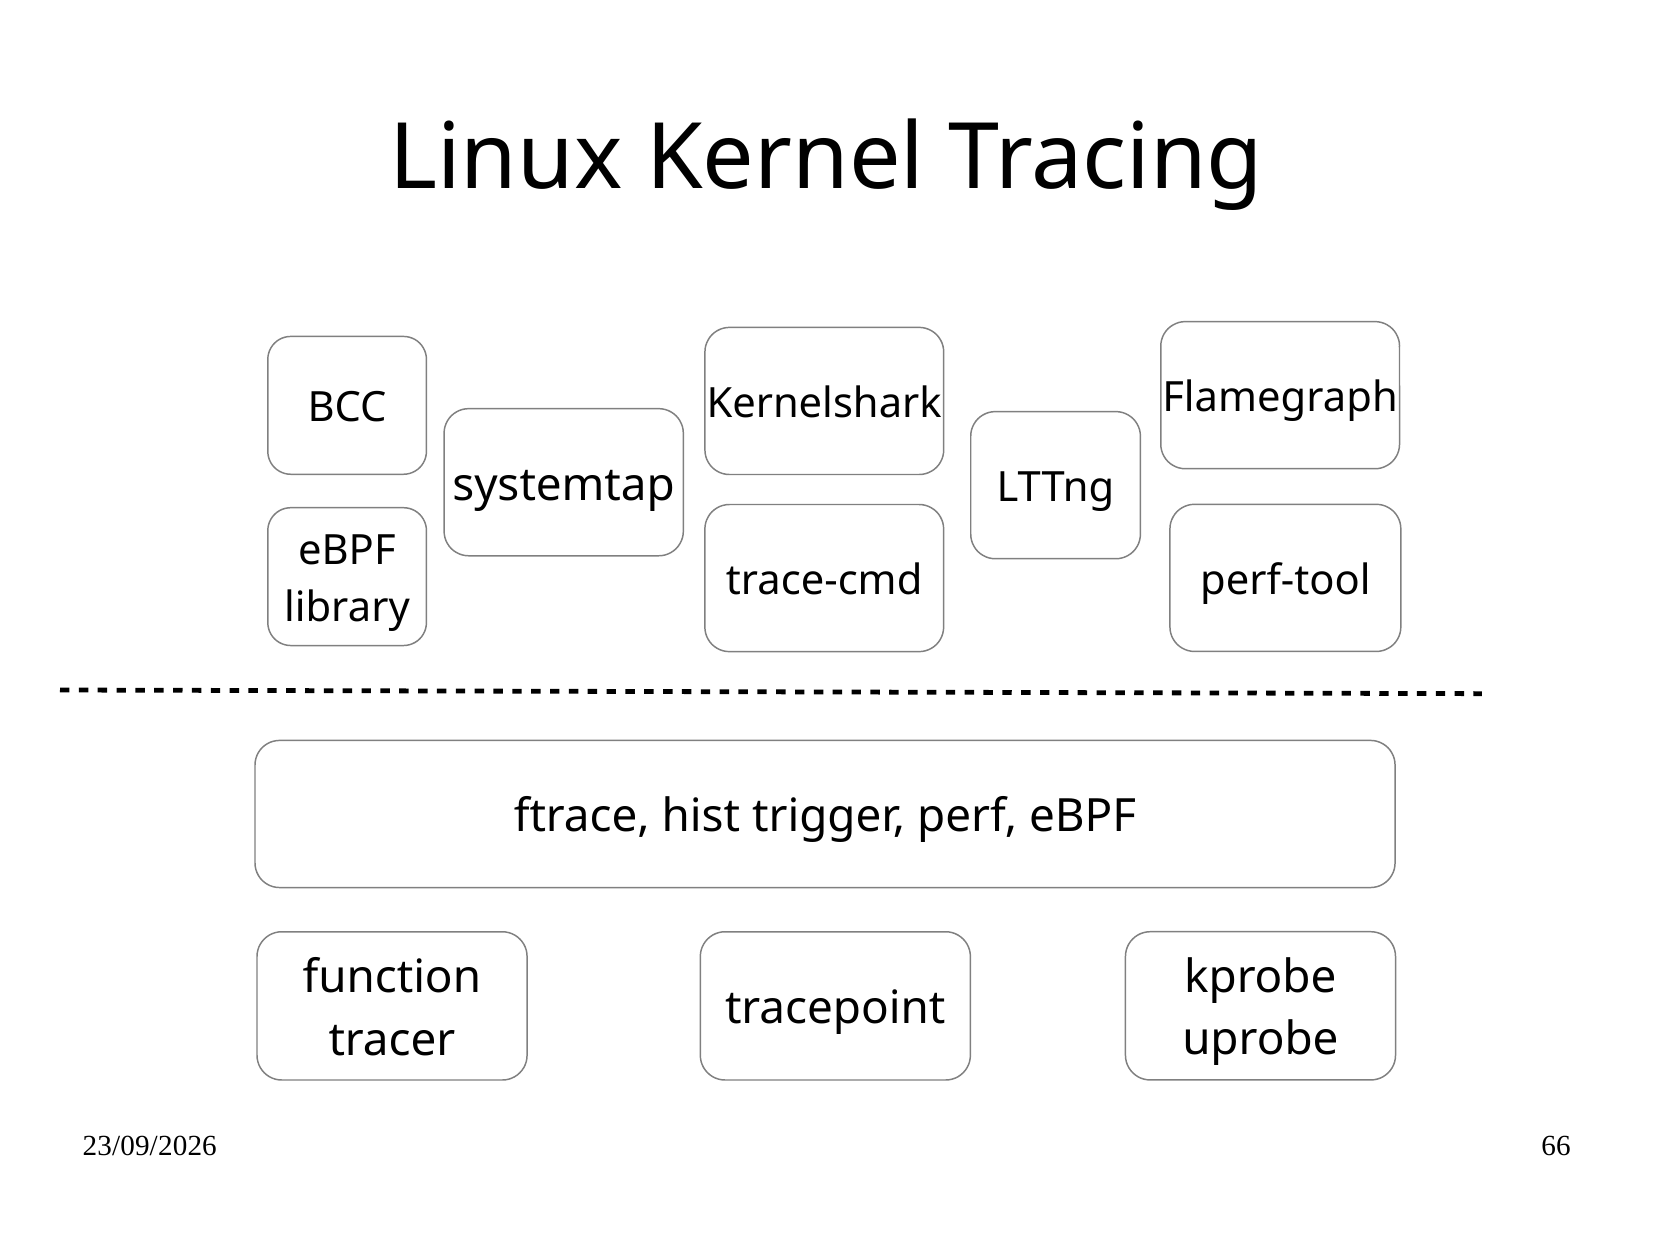

# Linux Kernel Tracing
Flamegraph
Kernelshark
BCC
systemtap
LTTng
perf-tool
trace-cmd
eBPF
library
ftrace, hist trigger, perf, eBPF
kprobe
uprobe
function
tracer
tracepoint
66